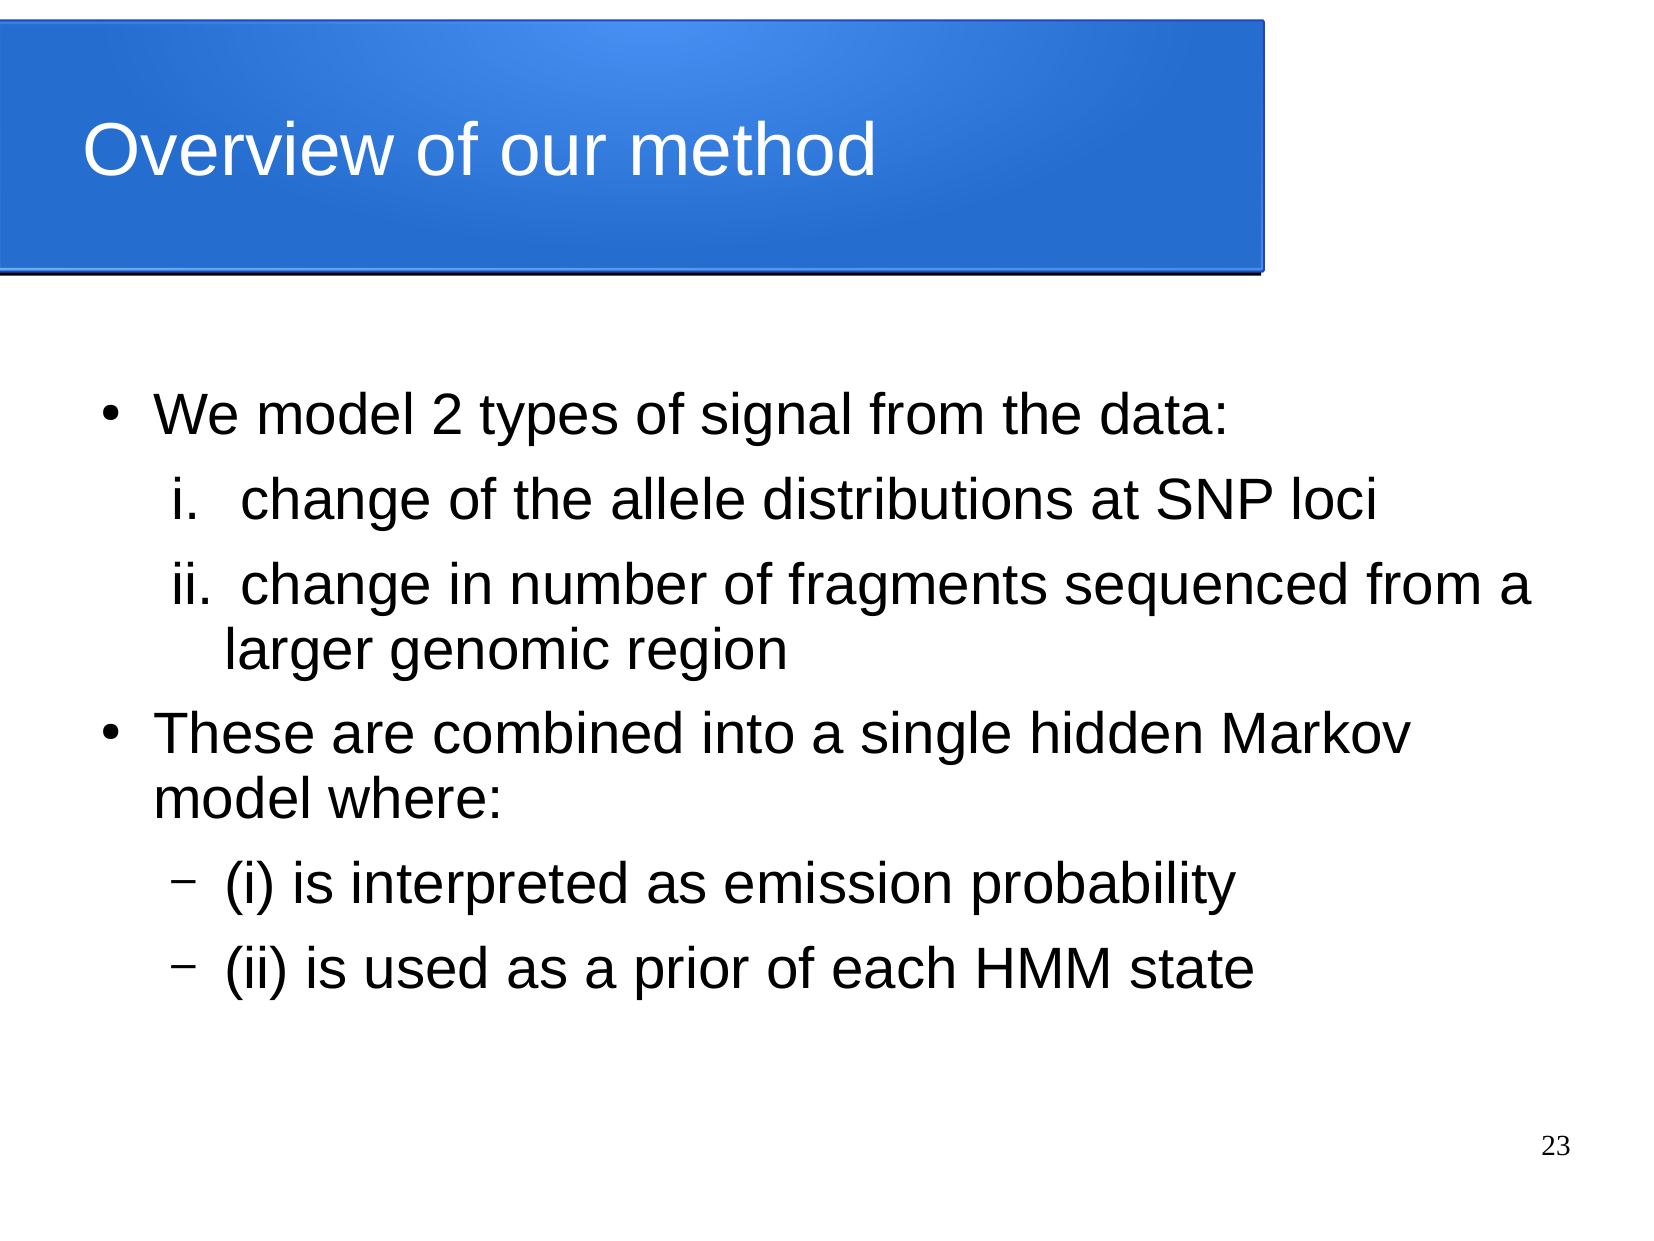

# Overview of our method
We model 2 types of signal from the data:
 change of the allele distributions at SNP loci
 change in number of fragments sequenced from a larger genomic region
These are combined into a single hidden Markov model where:
(i) is interpreted as emission probability
(ii) is used as a prior of each HMM state
23